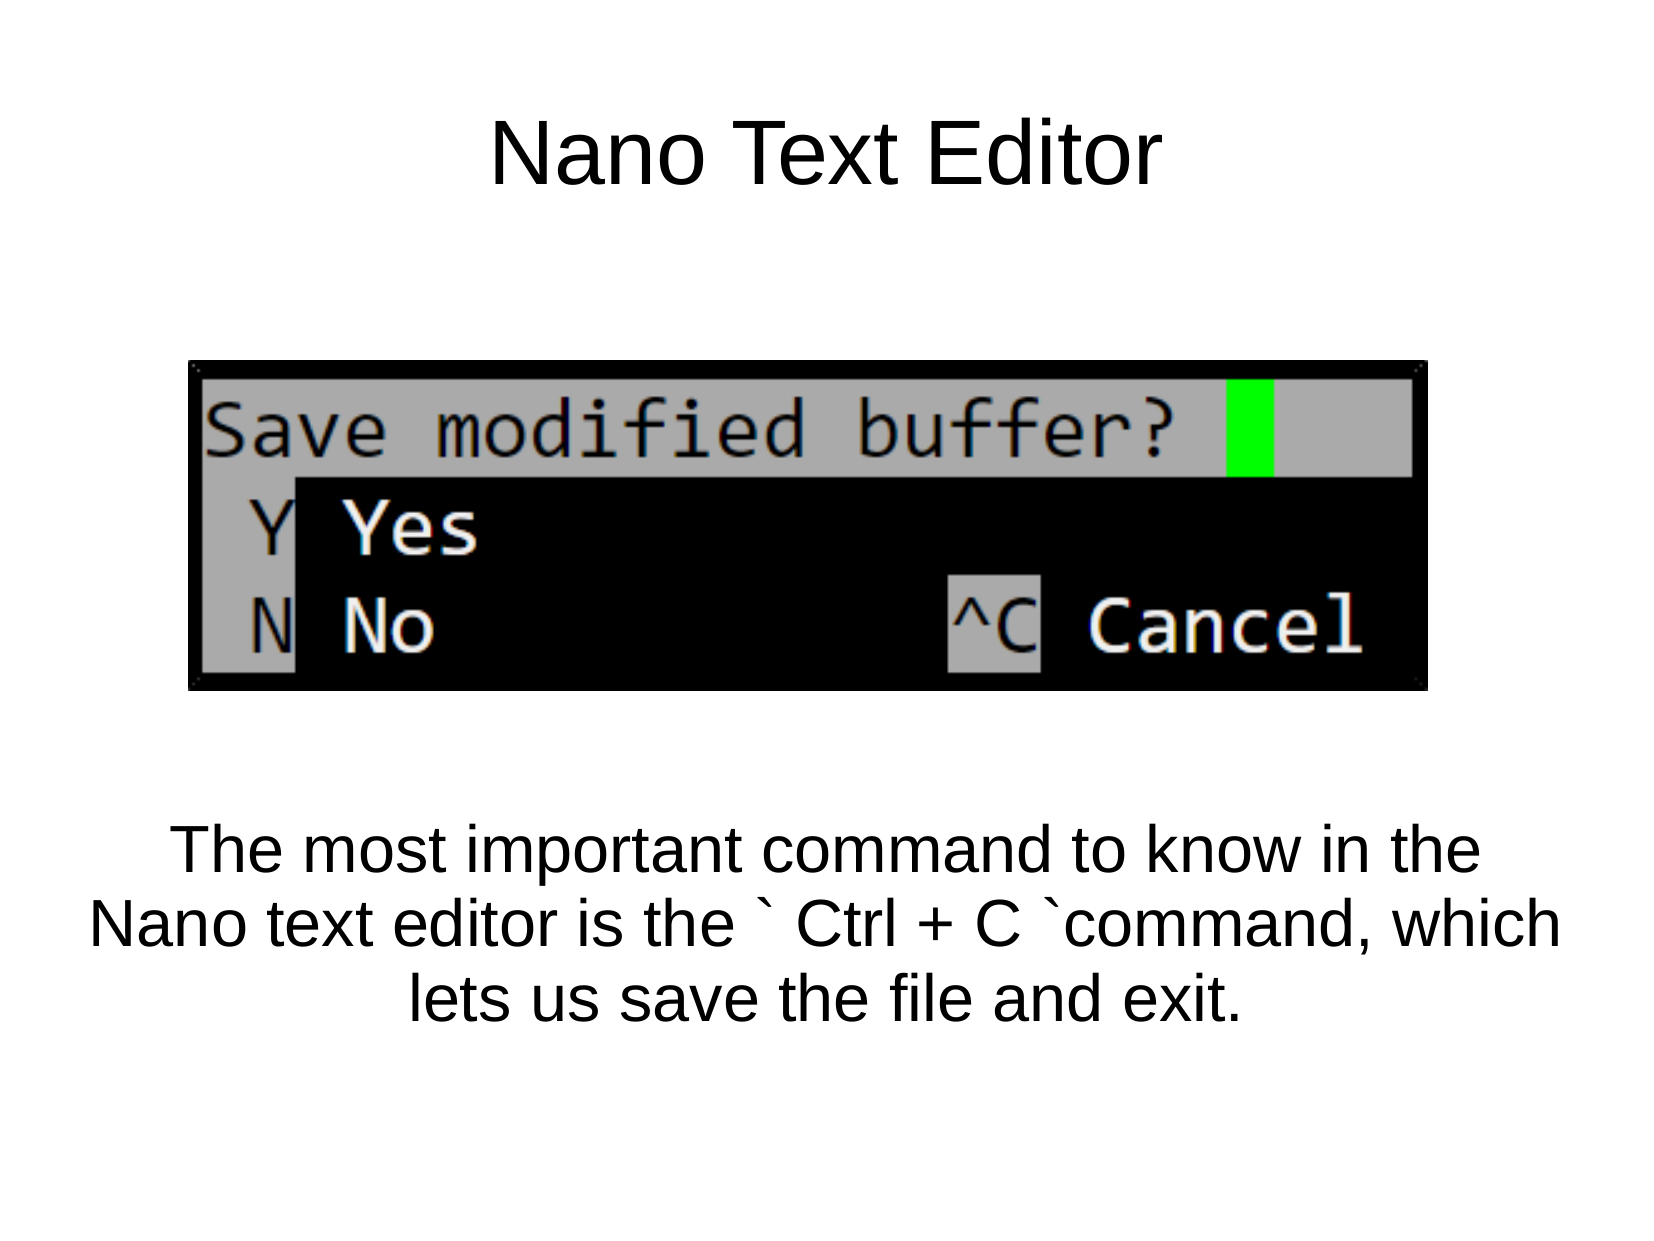

# Nano Text Editor
The most important command to know in the Nano text editor is the ` Ctrl + C `command, which lets us save the file and exit.